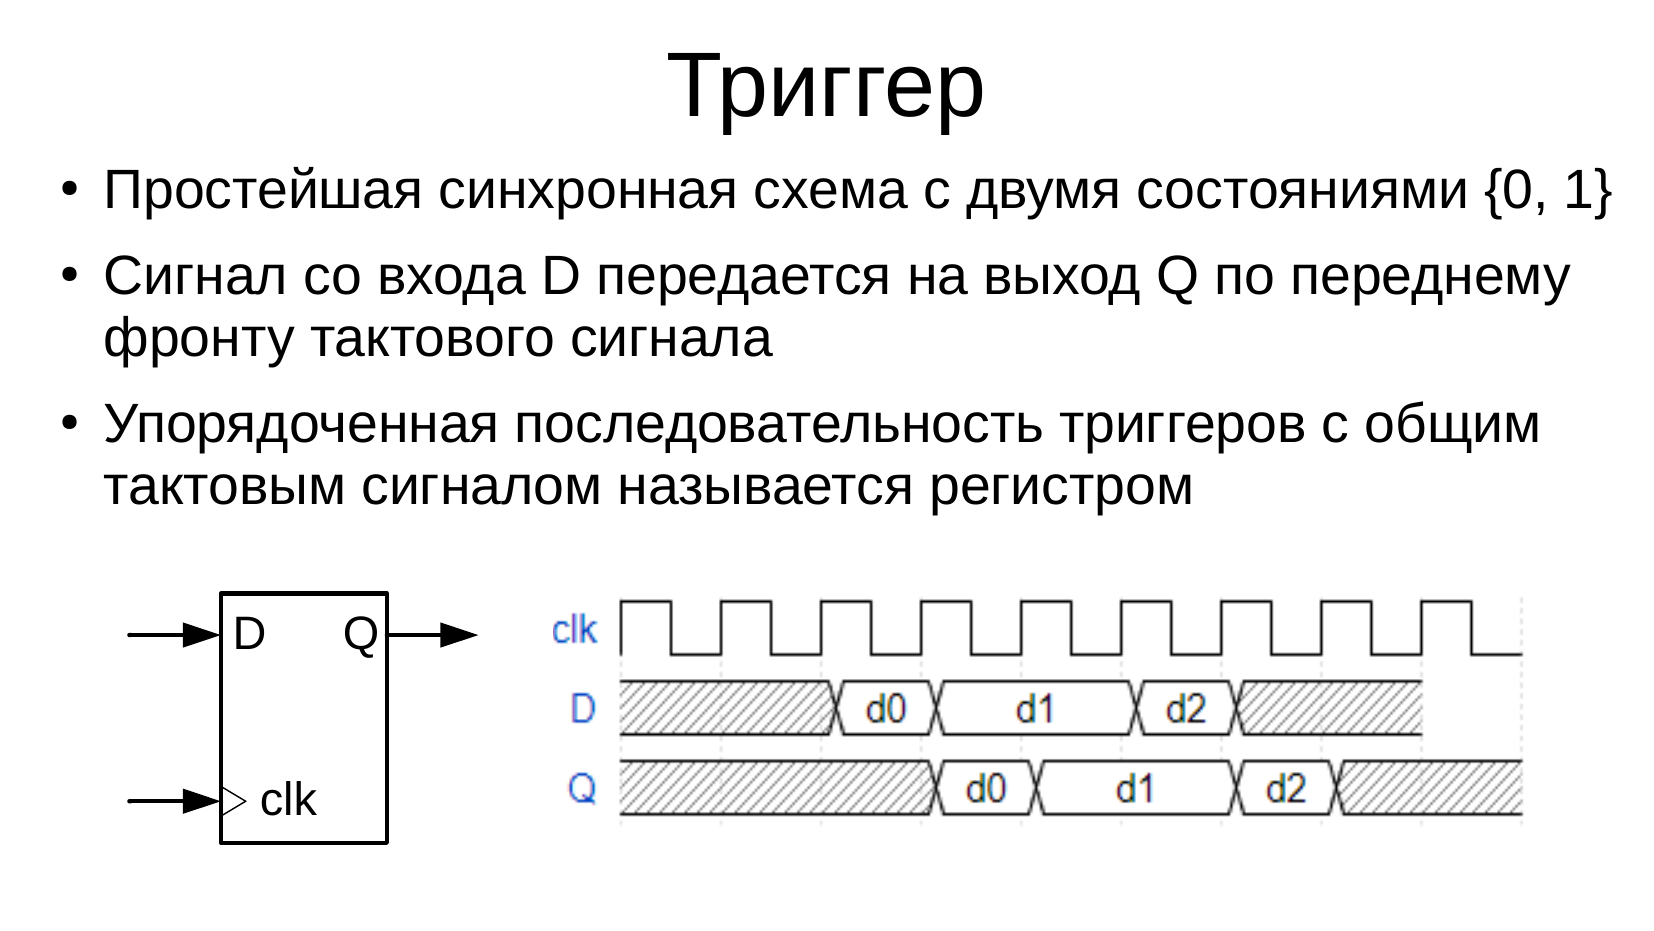

# Триггер
Простейшая синхронная схема с двумя состояниями {0, 1}
Сигнал со входа D передается на выход Q по переднему фронту тактового сигнала
Упорядоченная последовательность триггеров с общим тактовым сигналом называется регистром